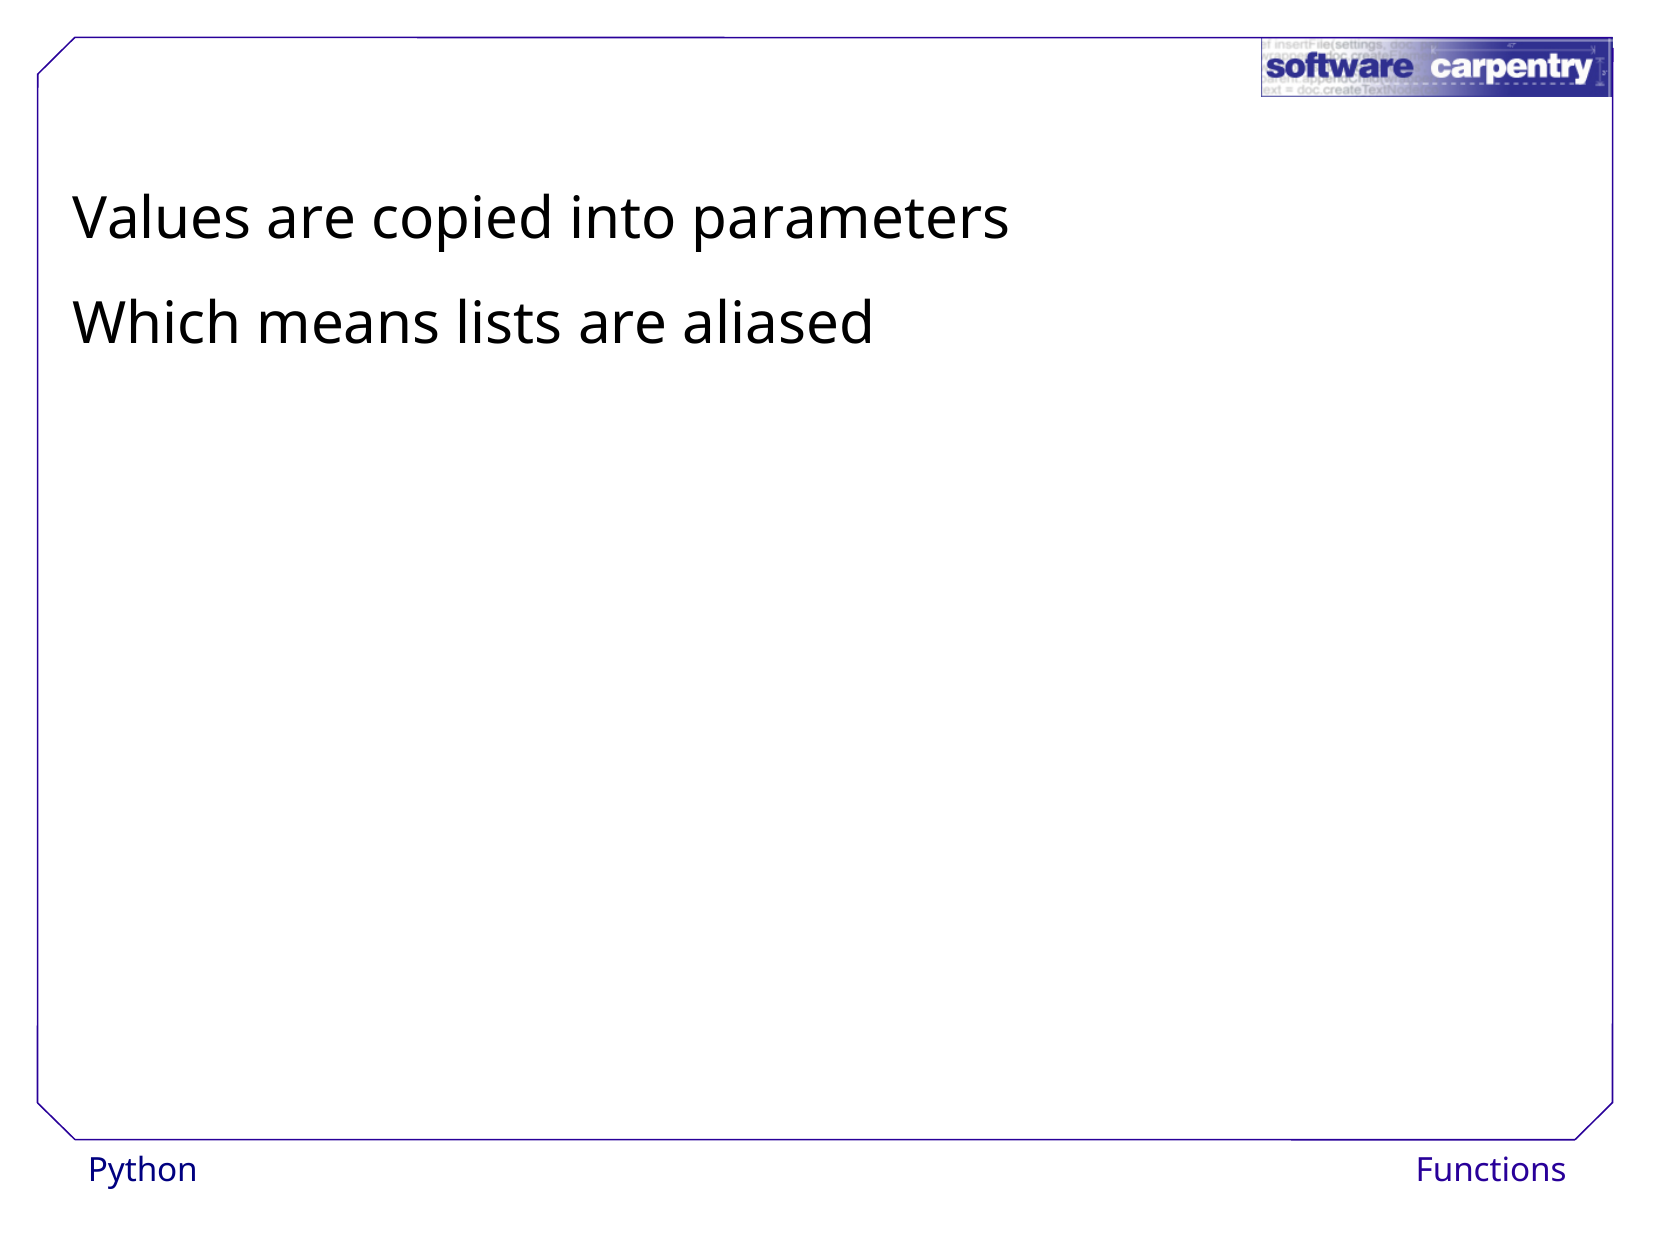

Values are copied into parameters
Which means lists are aliased